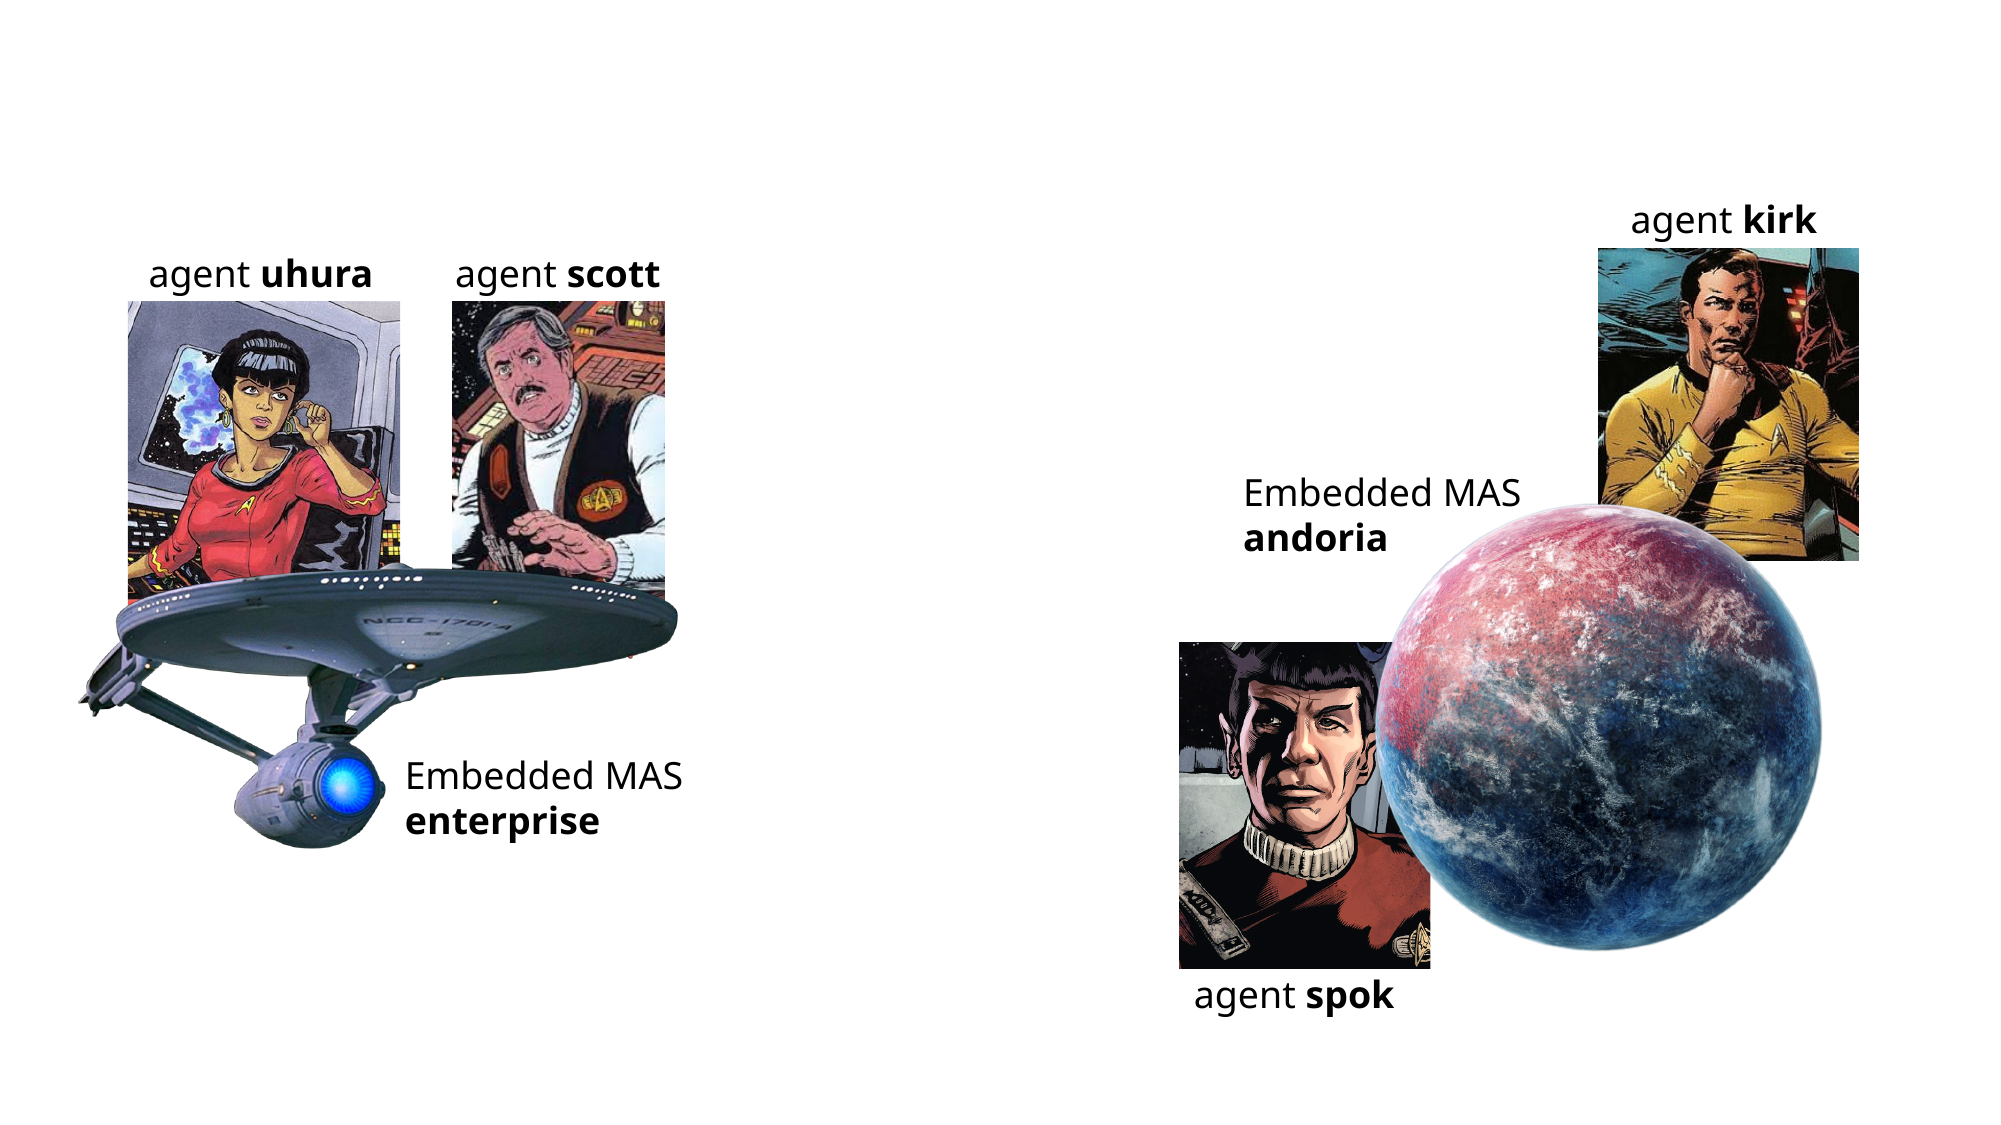

Exemplo: Bio-Inspired Protocol
agent kirk
agent uhura
agent scott
Embedded MAS andoria
Embedded MAS enterprise
agent spok